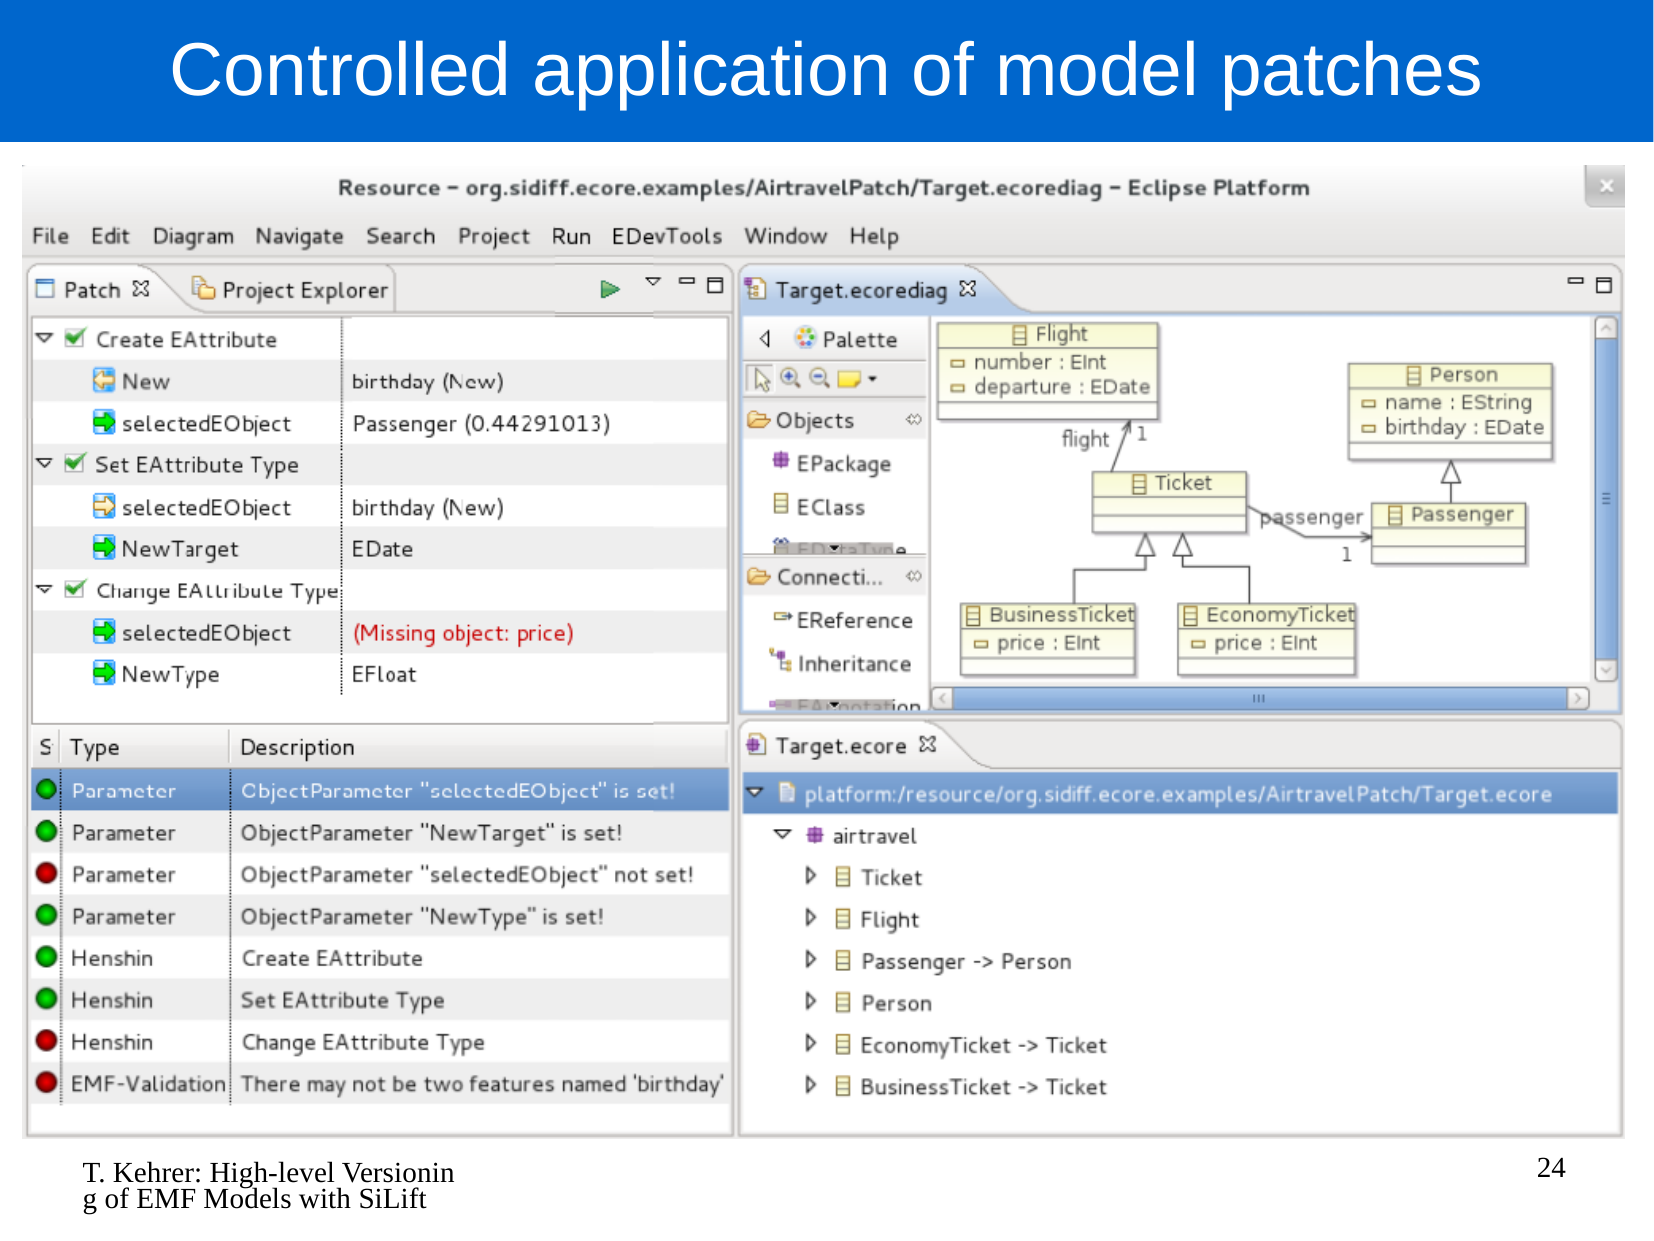

# Controlled application of model patches
24
T. Kehrer: High-level Versioning of EMF Models with SiLift